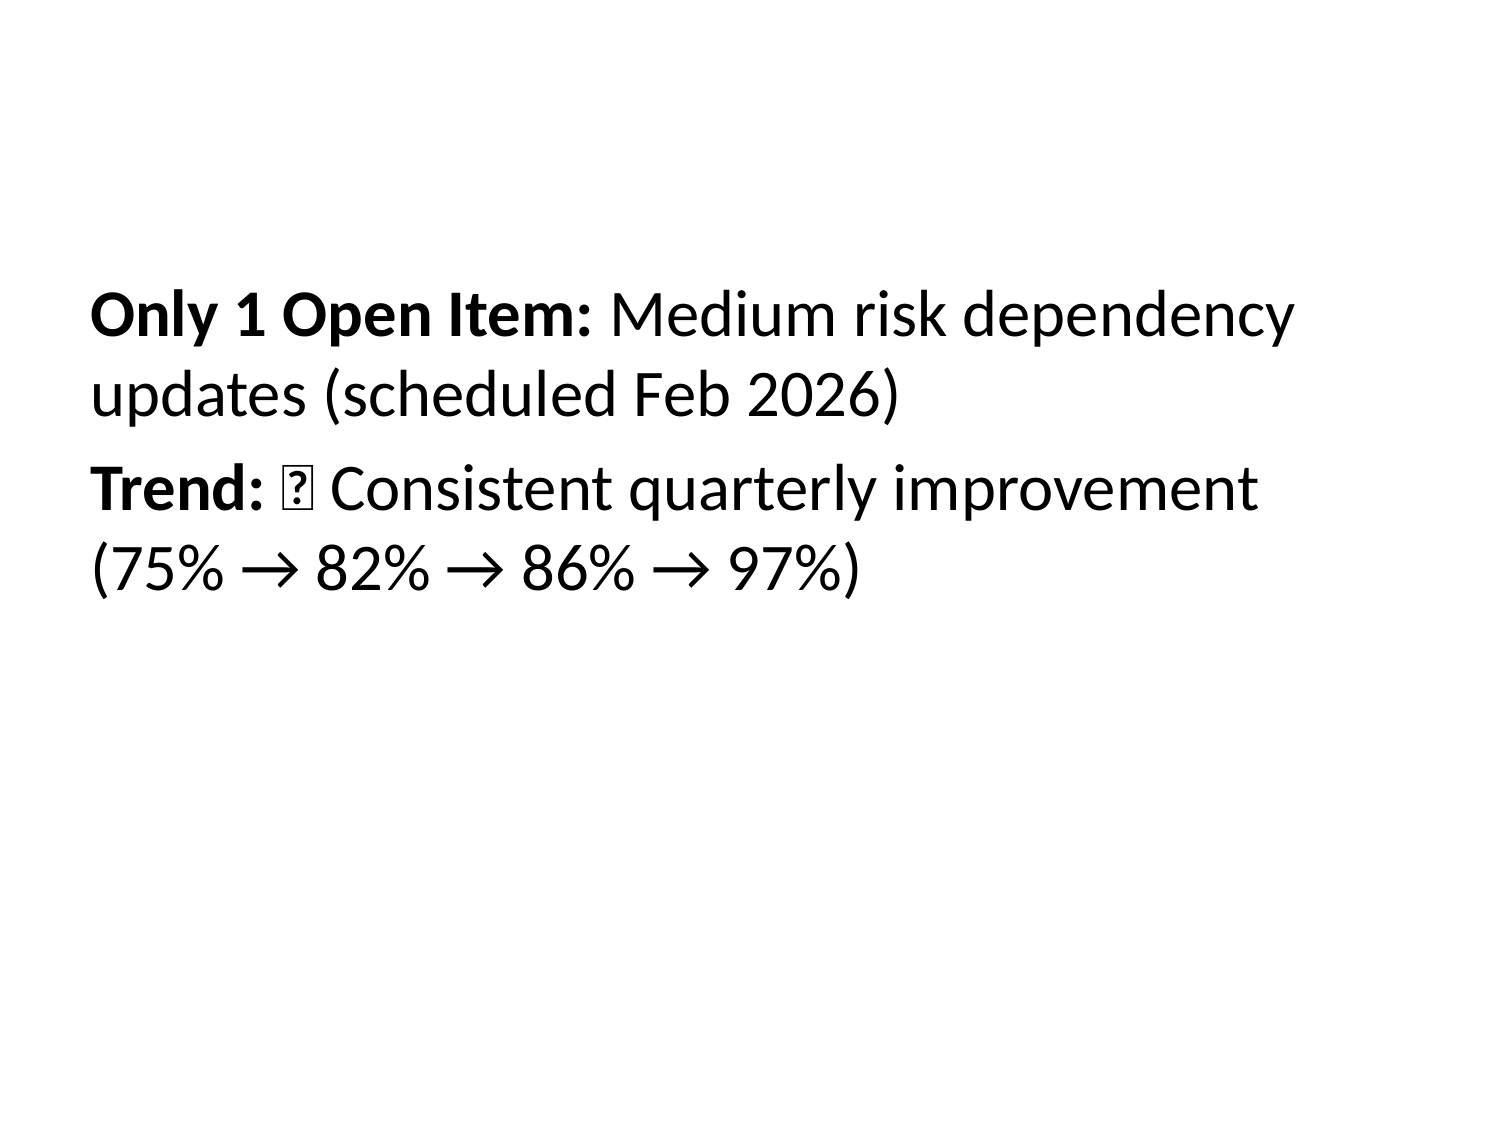

# Only 1 Open Item: Medium risk dependency updates (scheduled Feb 2026)
Trend: ✅ Consistent quarterly improvement (75% → 82% → 86% → 97%)